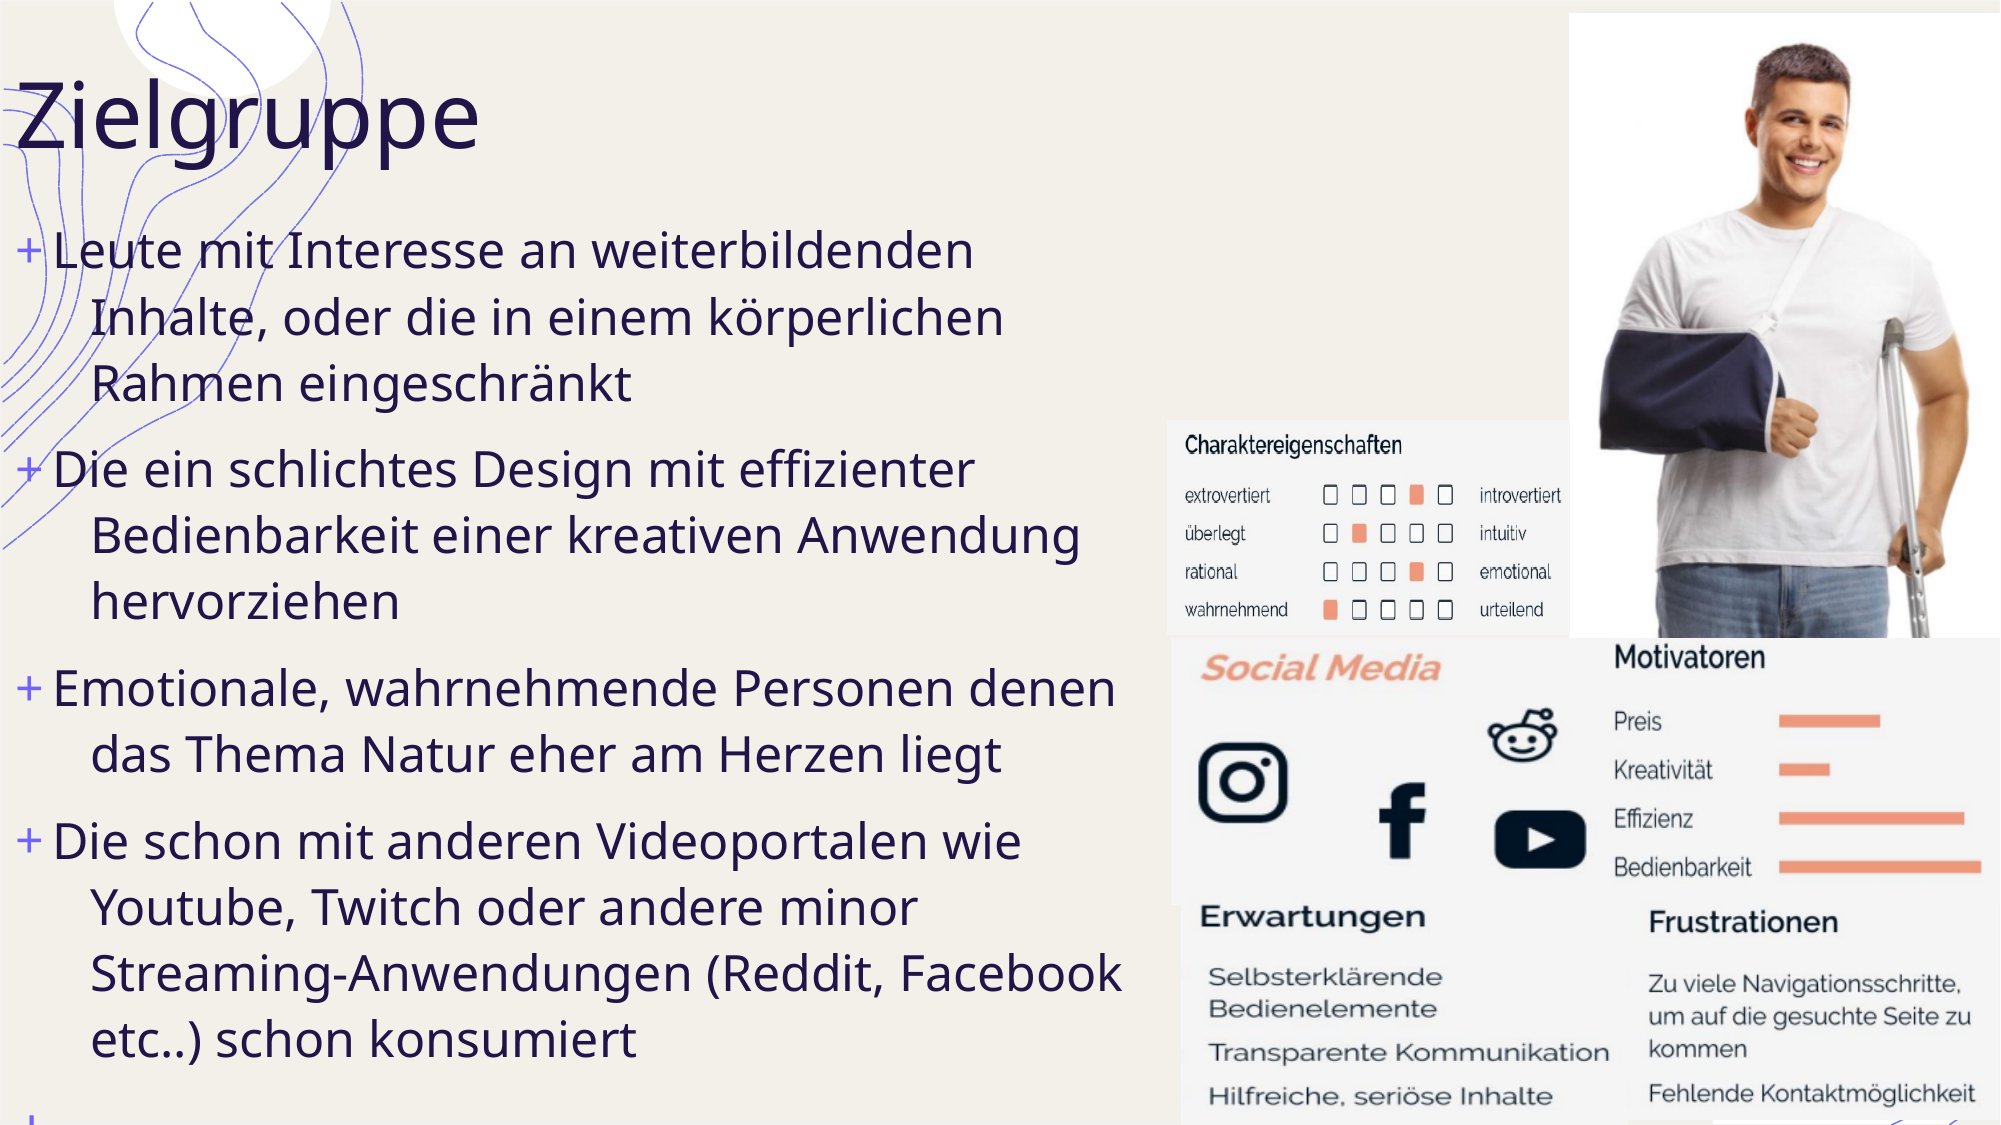

# Zielgruppe
Leute mit Interesse an weiterbildenden Inhalte, oder die in einem körperlichen Rahmen eingeschränkt
Die ein schlichtes Design mit effizienter Bedienbarkeit einer kreativen Anwendung hervorziehen
Emotionale, wahrnehmende Personen denen das Thema Natur eher am Herzen liegt
Die schon mit anderen Videoportalen wie Youtube, Twitch oder andere minor Streaming-Anwendungen (Reddit, Facebook etc..) schon konsumiert